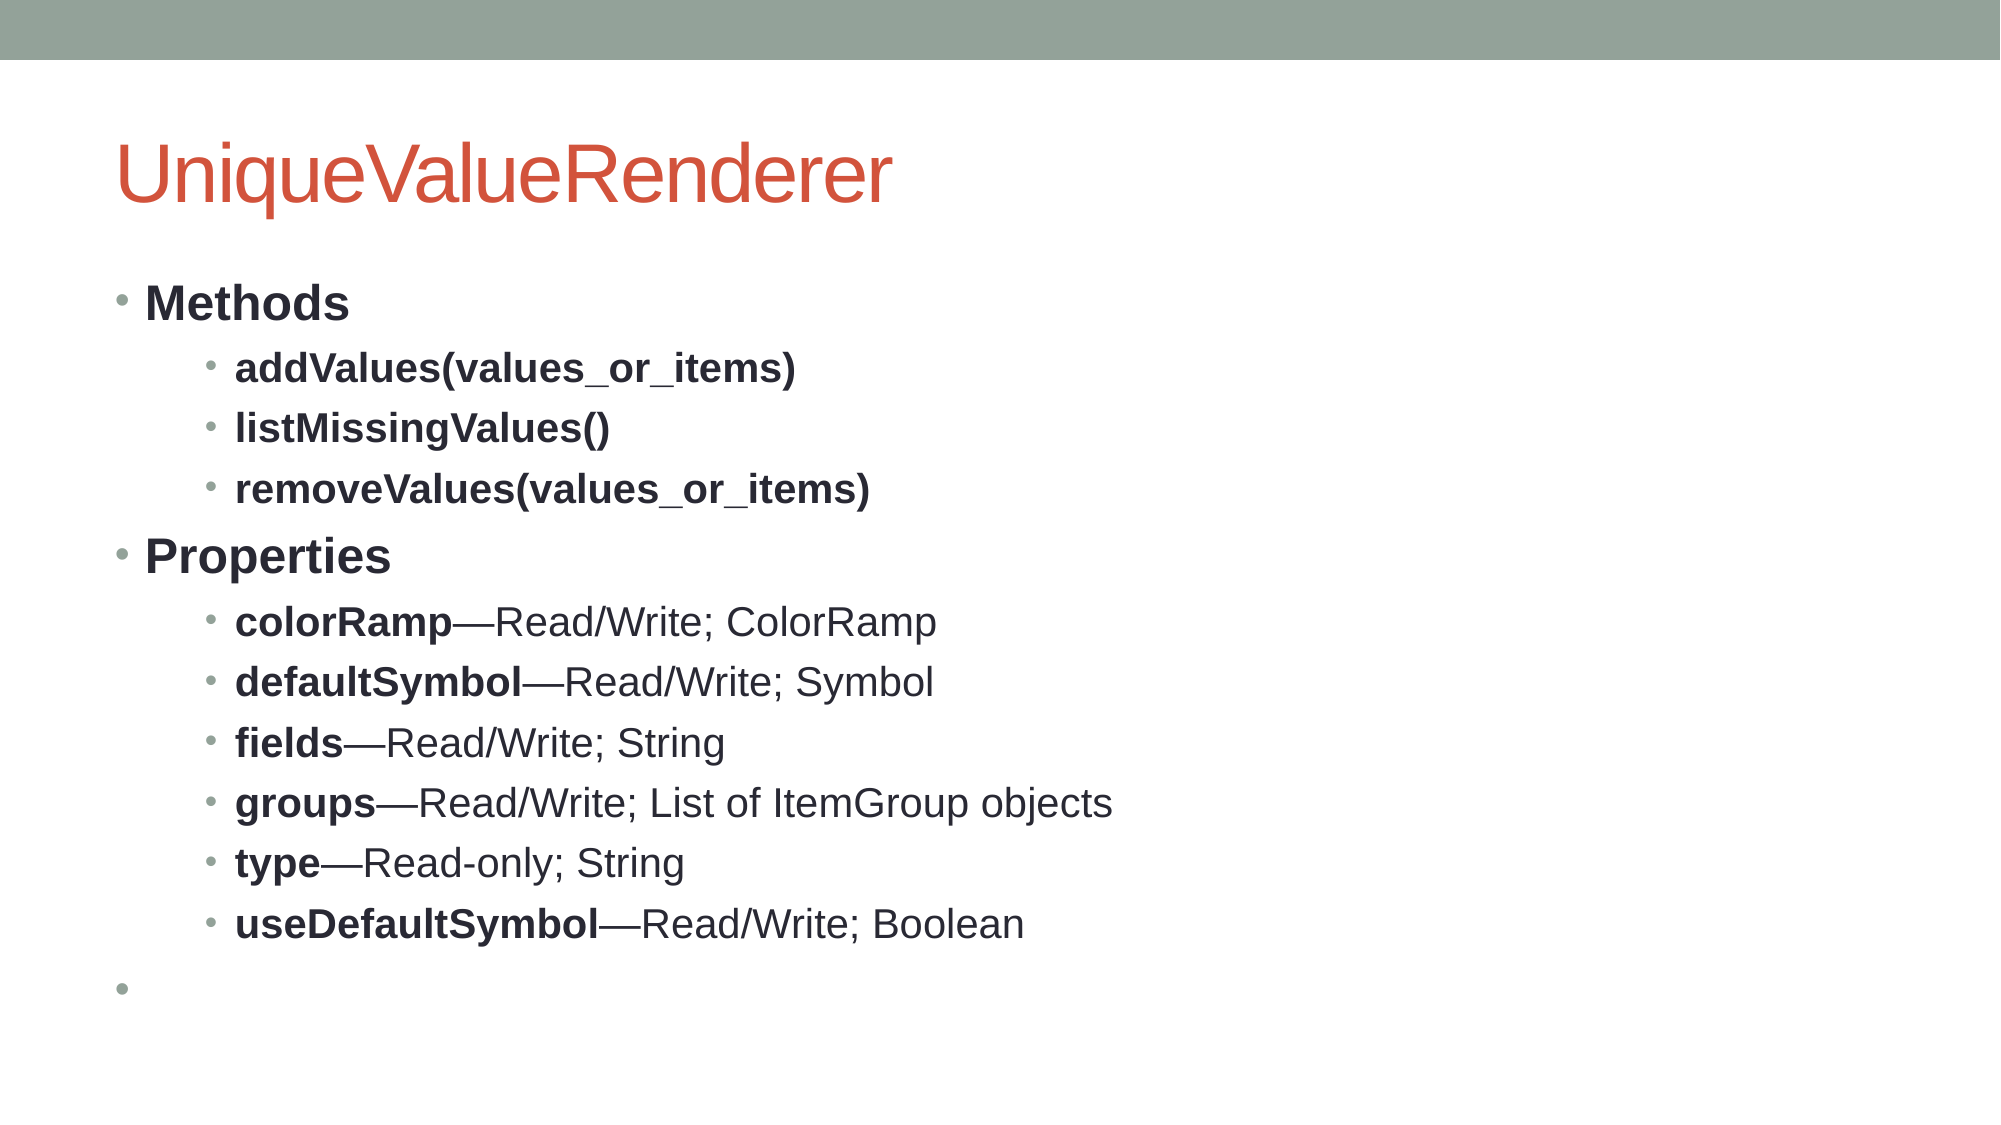

# UniqueValueRenderer
Methods
addValues(values_or_items)
listMissingValues()
removeValues(values_or_items)
Properties
colorRamp—Read/Write; ColorRamp
defaultSymbol—Read/Write; Symbol
fields—Read/Write; String
groups—Read/Write; List of ItemGroup objects
type—Read-only; String
useDefaultSymbol—Read/Write; Boolean